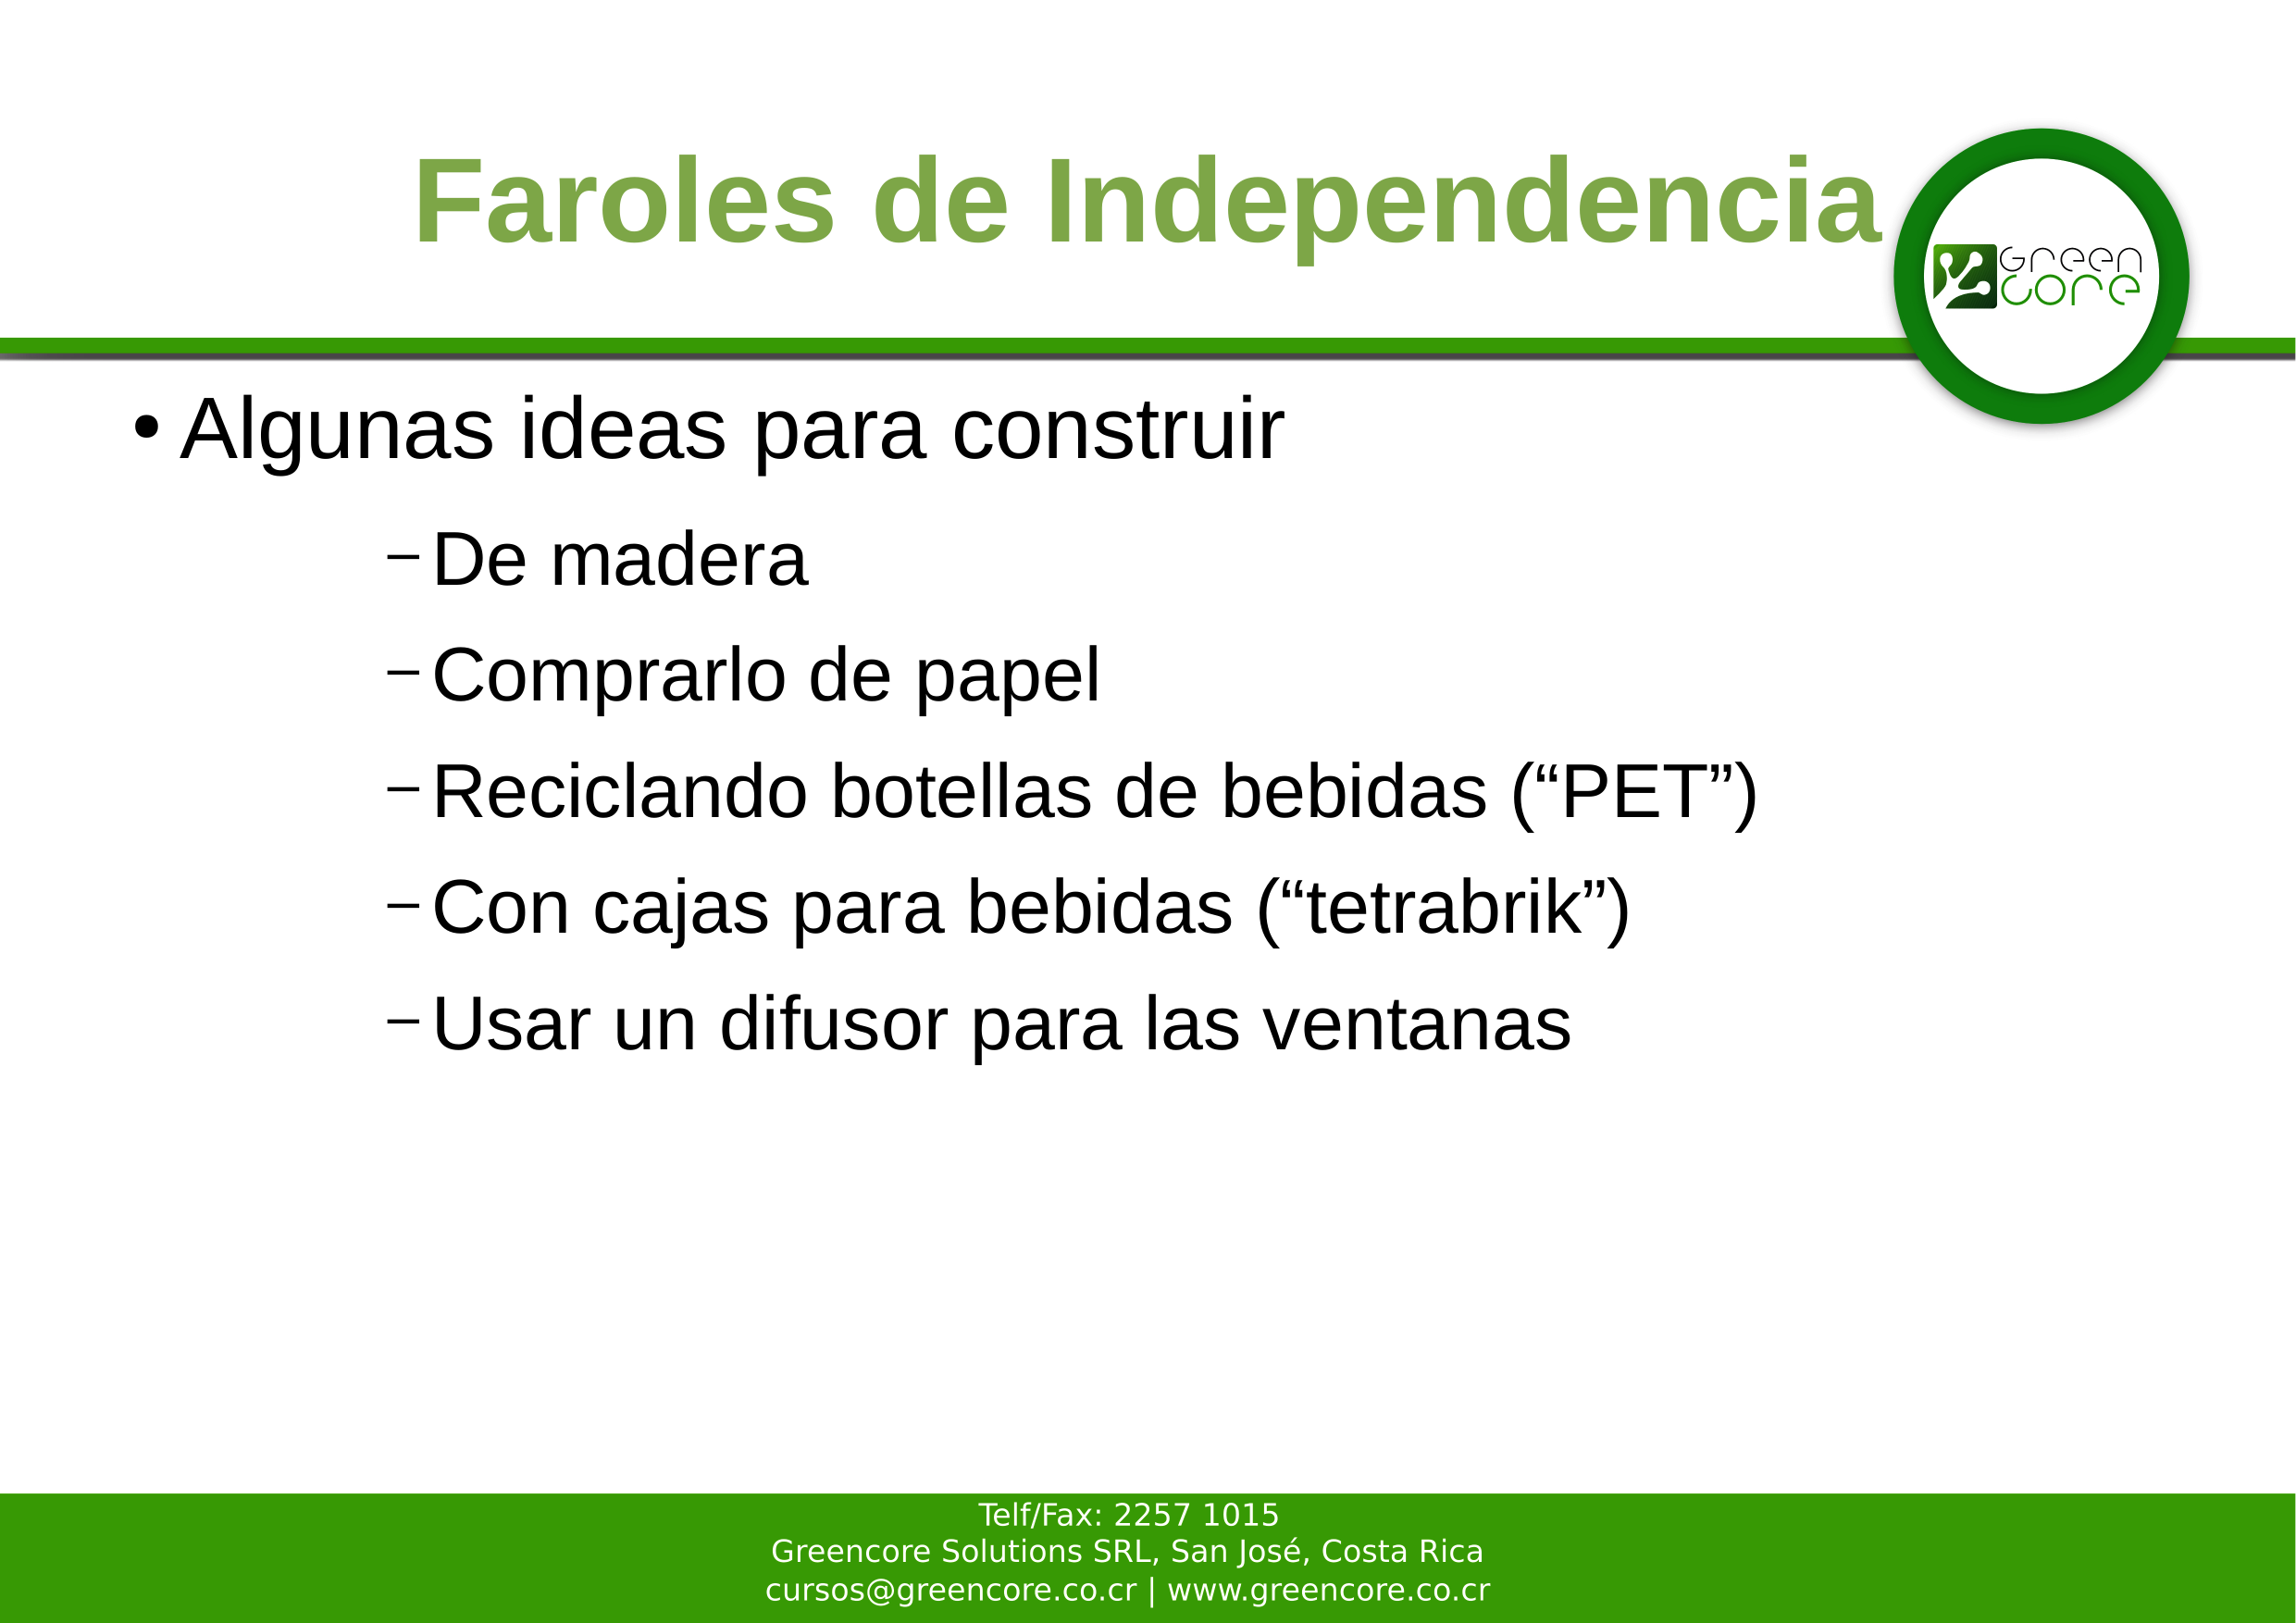

# Faroles de Independencia
Algunas ideas para construir
De madera
Comprarlo de papel
Reciclando botellas de bebidas (“PET”)
Con cajas para bebidas (“tetrabrik”)
Usar un difusor para las ventanas